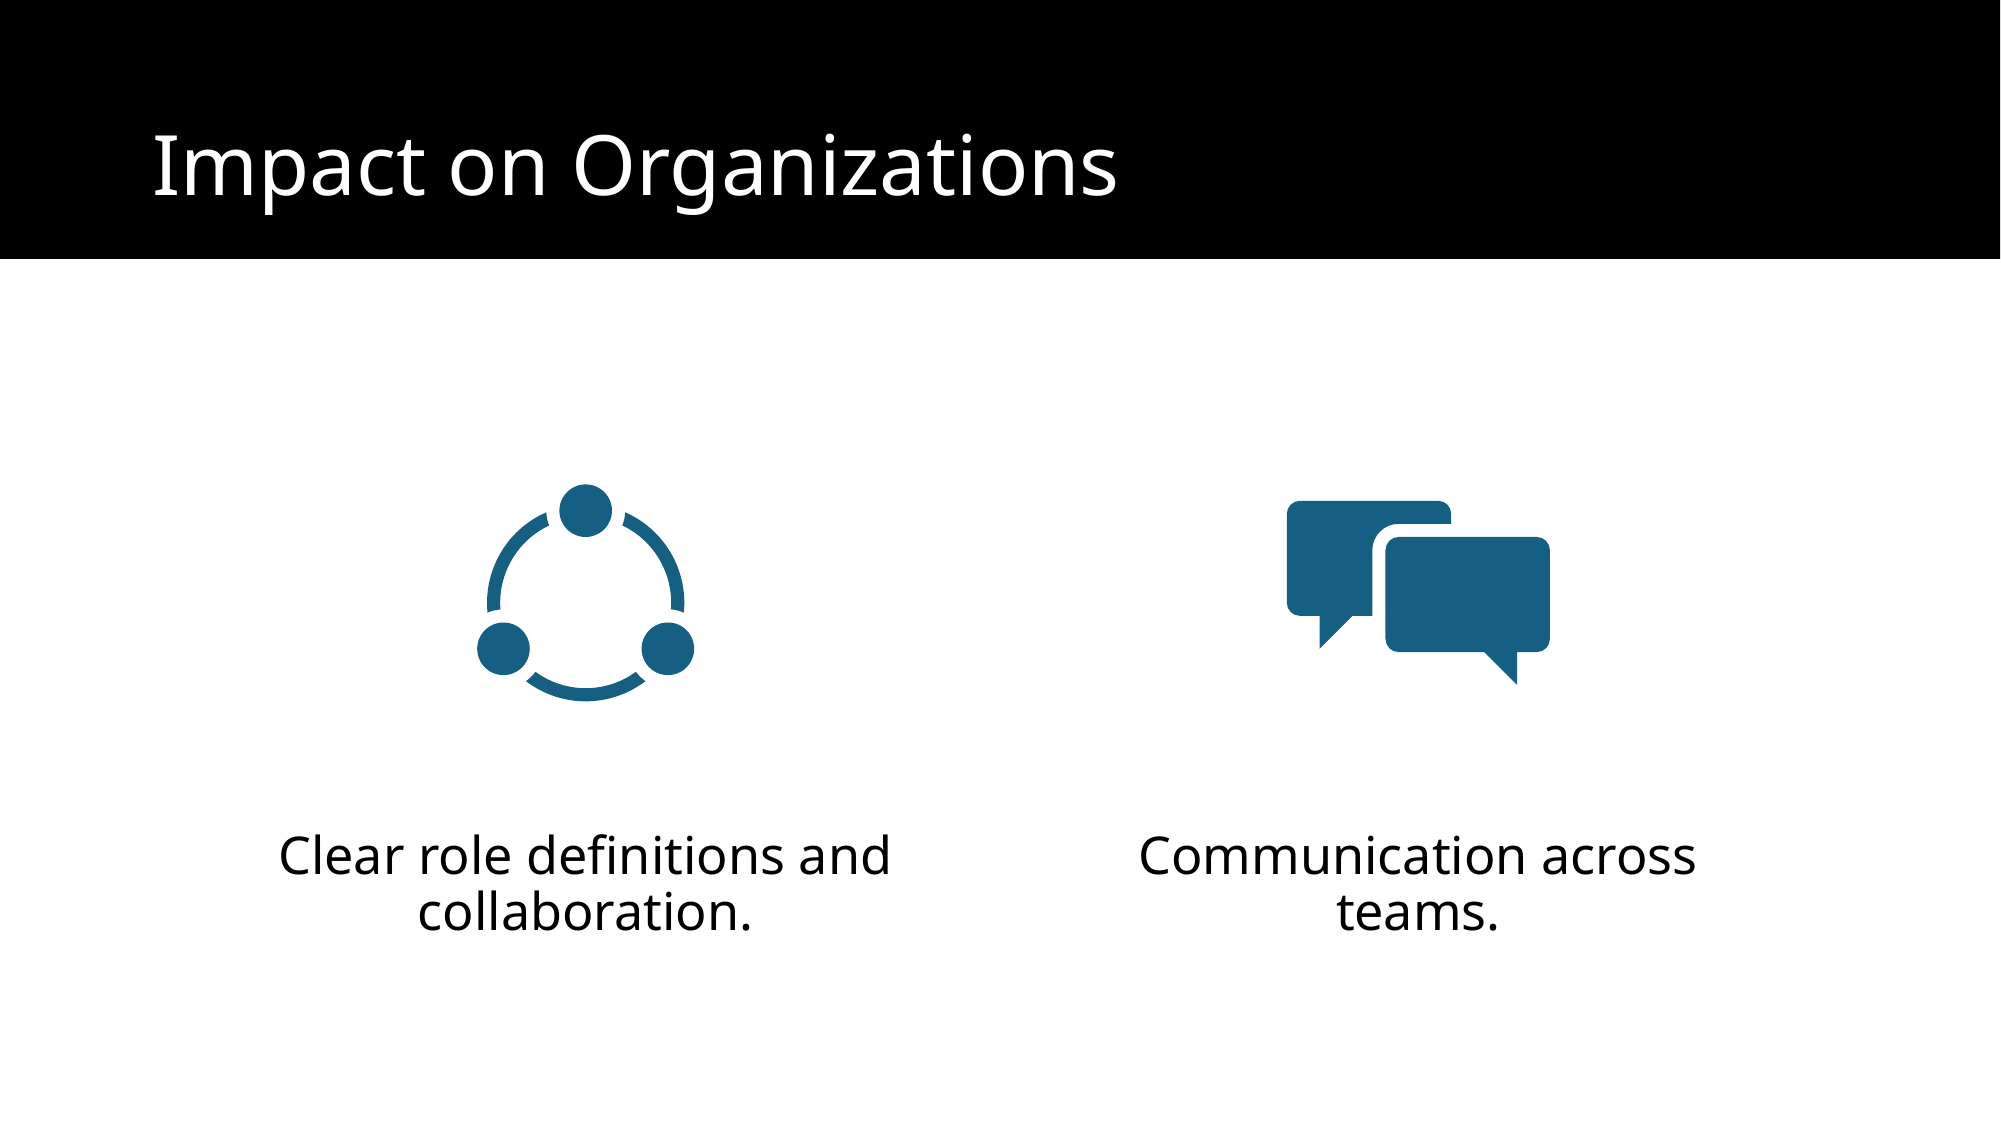

# Impact on Organizations
Clear role definitions and collaboration.
Communication across teams.